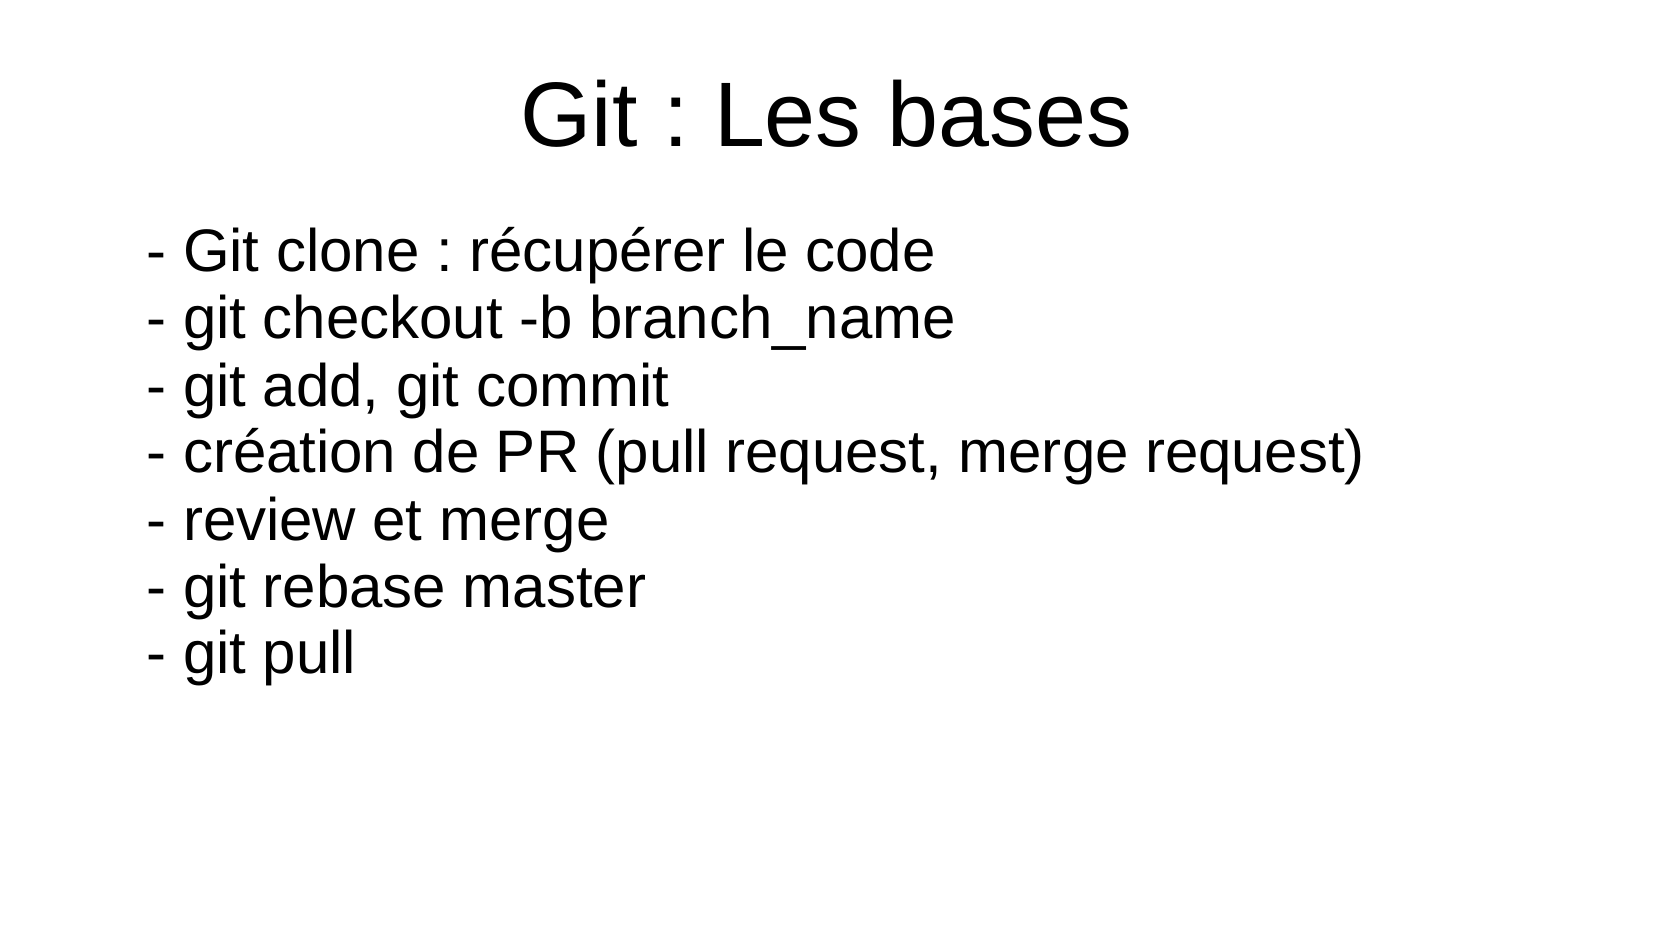

# Git : Les bases
- Git clone : récupérer le code
- git checkout -b branch_name
- git add, git commit
- création de PR (pull request, merge request)
- review et merge
- git rebase master
- git pull